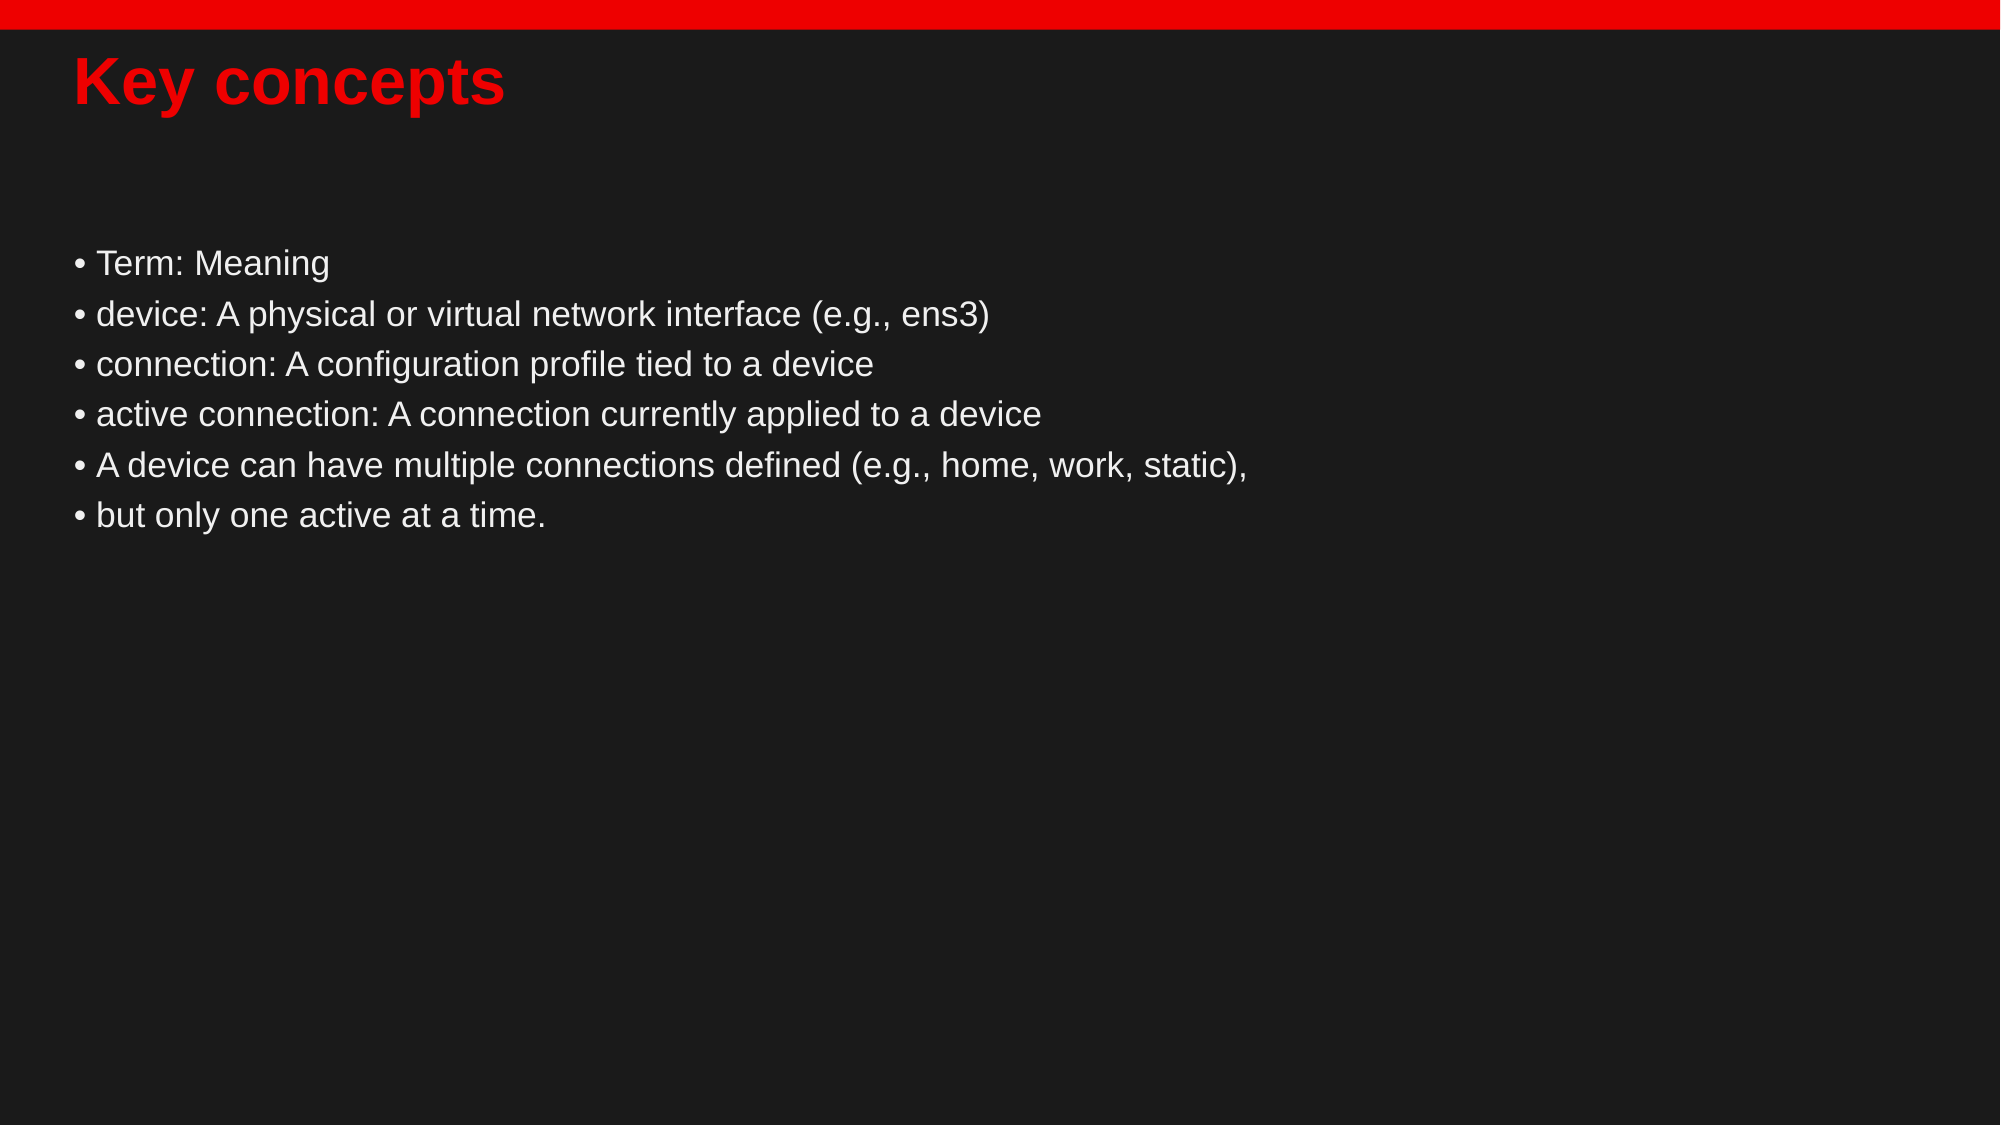

Key concepts
• Term: Meaning
• device: A physical or virtual network interface (e.g., ens3)
• connection: A configuration profile tied to a device
• active connection: A connection currently applied to a device
• A device can have multiple connections defined (e.g., home, work, static),
• but only one active at a time.